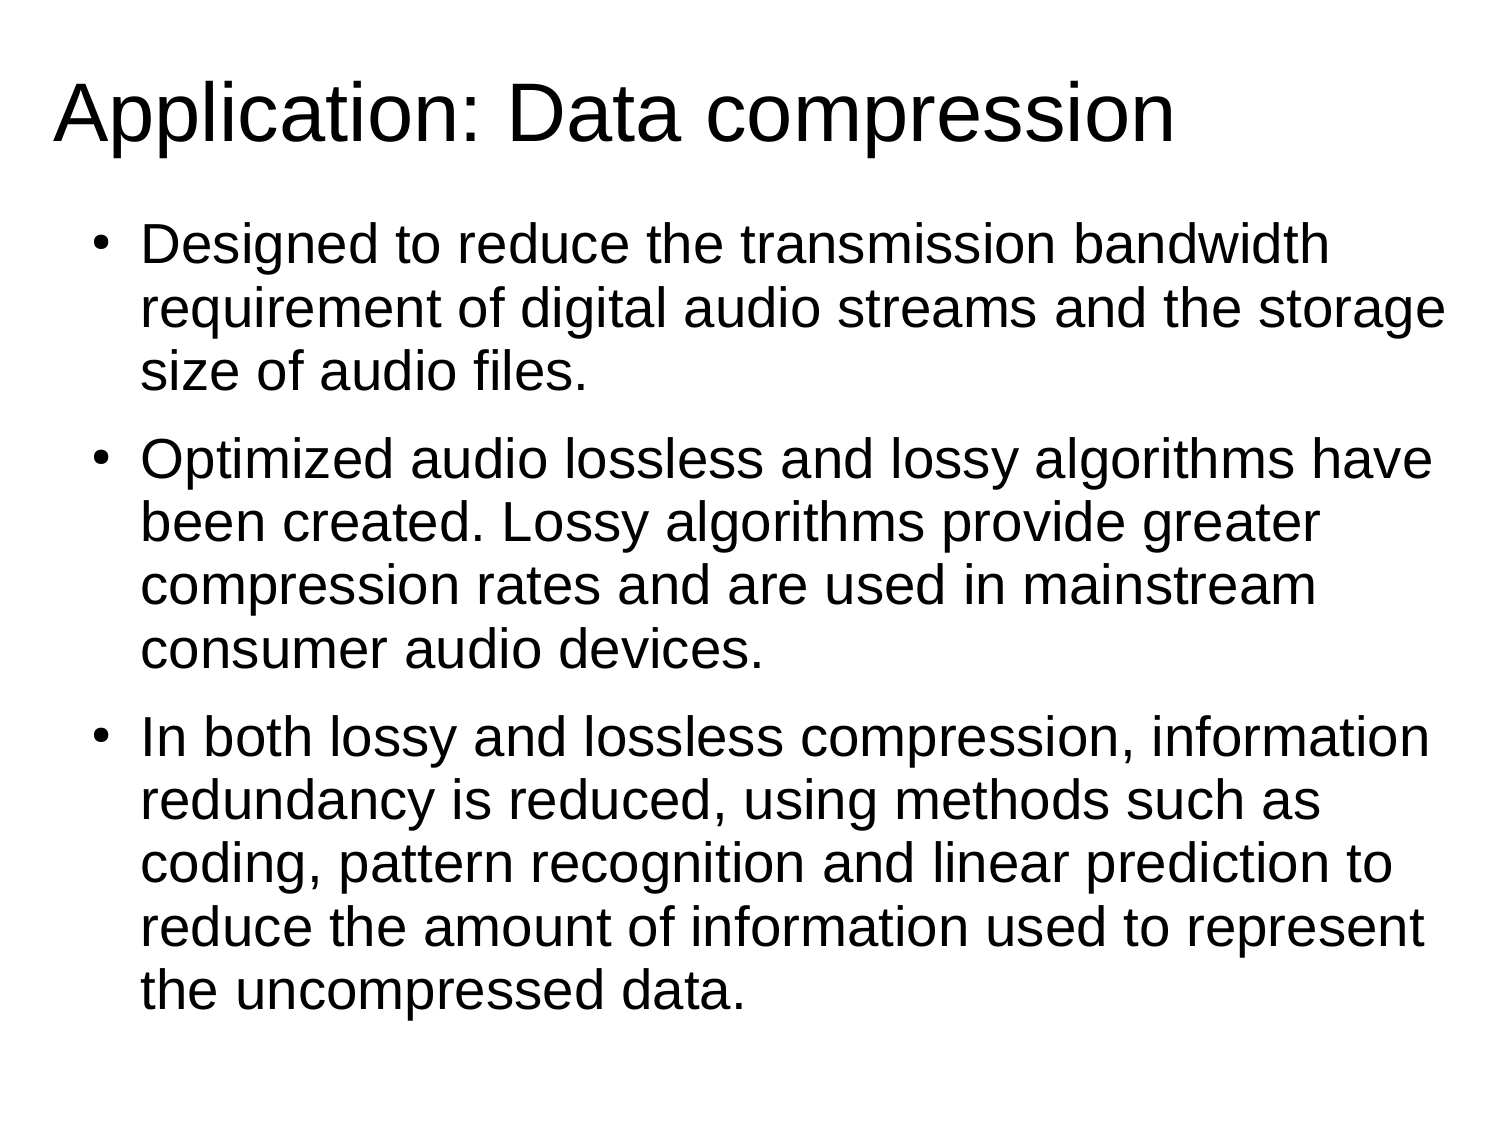

# Application: Data compression
Designed to reduce the transmission bandwidth requirement of digital audio streams and the storage size of audio files.
Optimized audio lossless and lossy algorithms have been created. Lossy algorithms provide greater compression rates and are used in mainstream consumer audio devices.
In both lossy and lossless compression, information redundancy is reduced, using methods such as coding, pattern recognition and linear prediction to reduce the amount of information used to represent the uncompressed data.